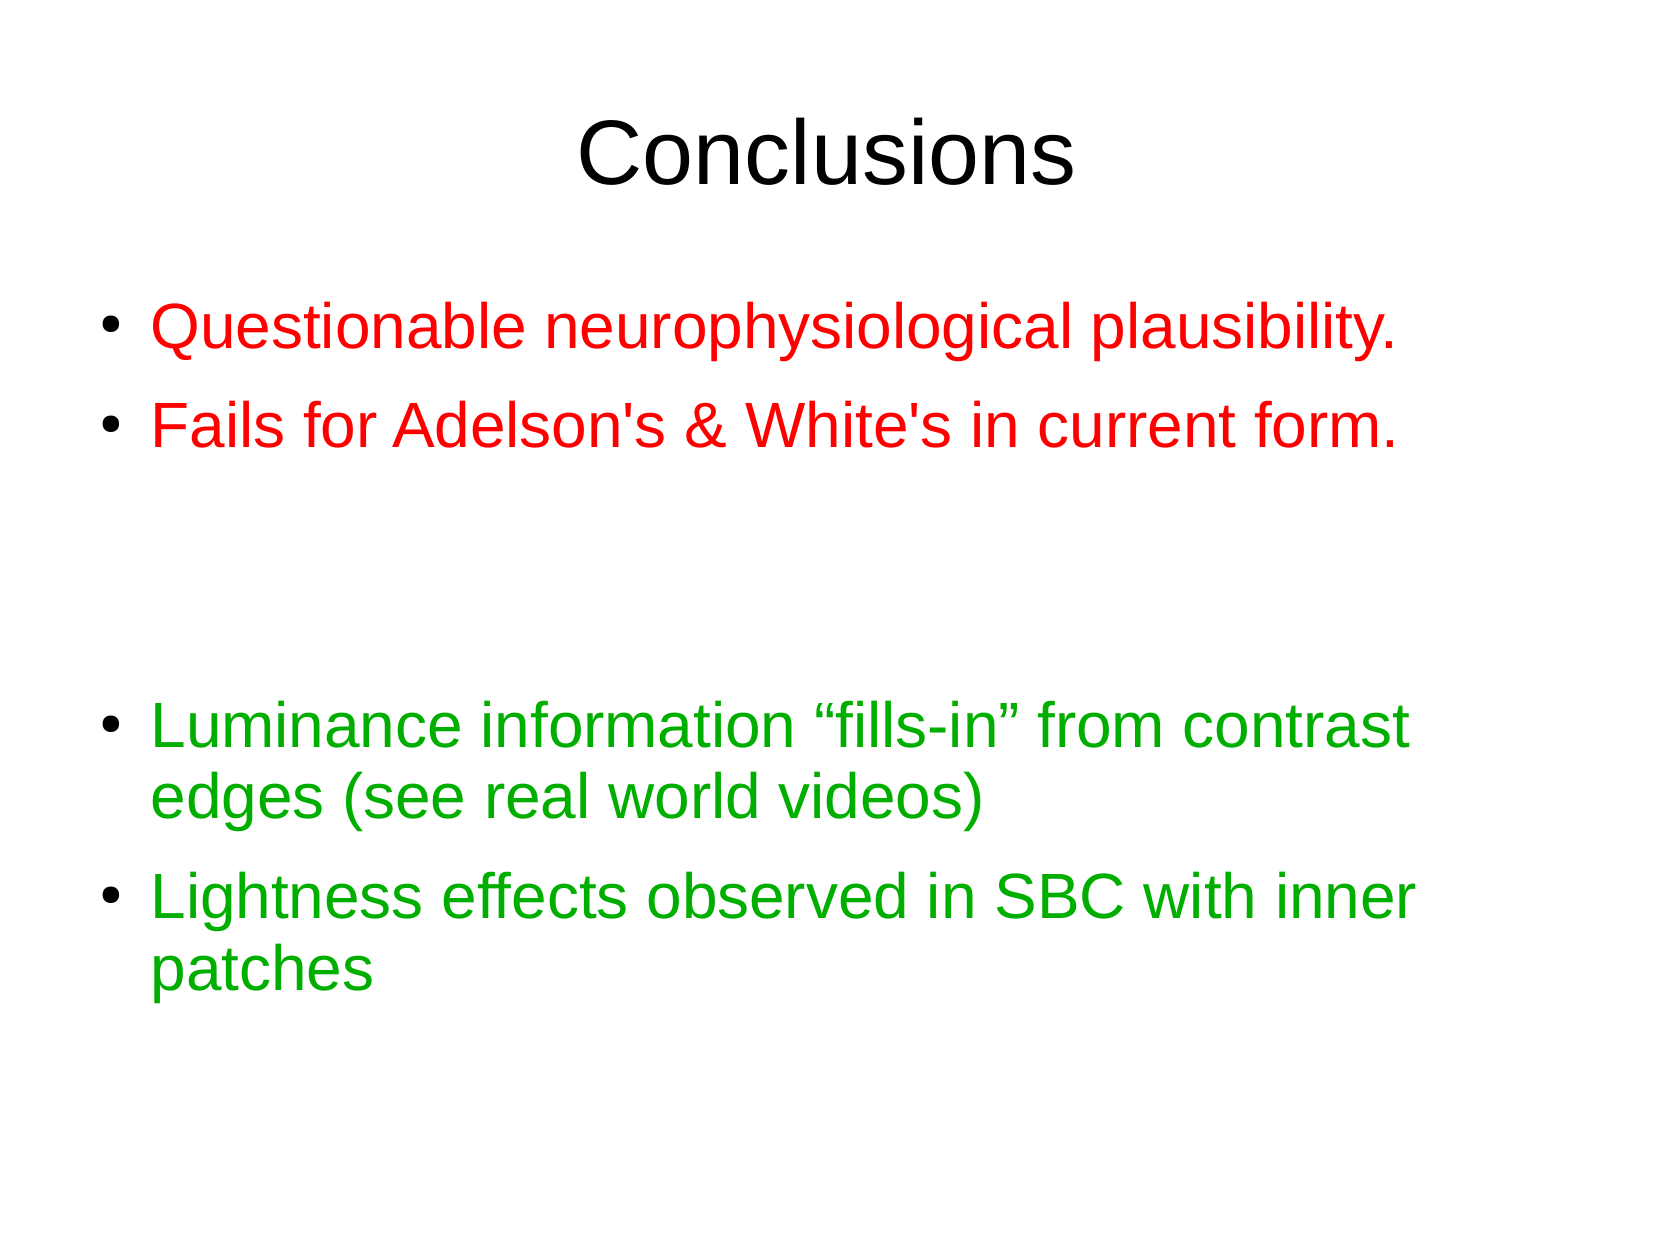

# Conclusions
Questionable neurophysiological plausibility.
Fails for Adelson's & White's in current form.
Luminance information “fills-in” from contrast edges (see real world videos)
Lightness effects observed in SBC with inner patches